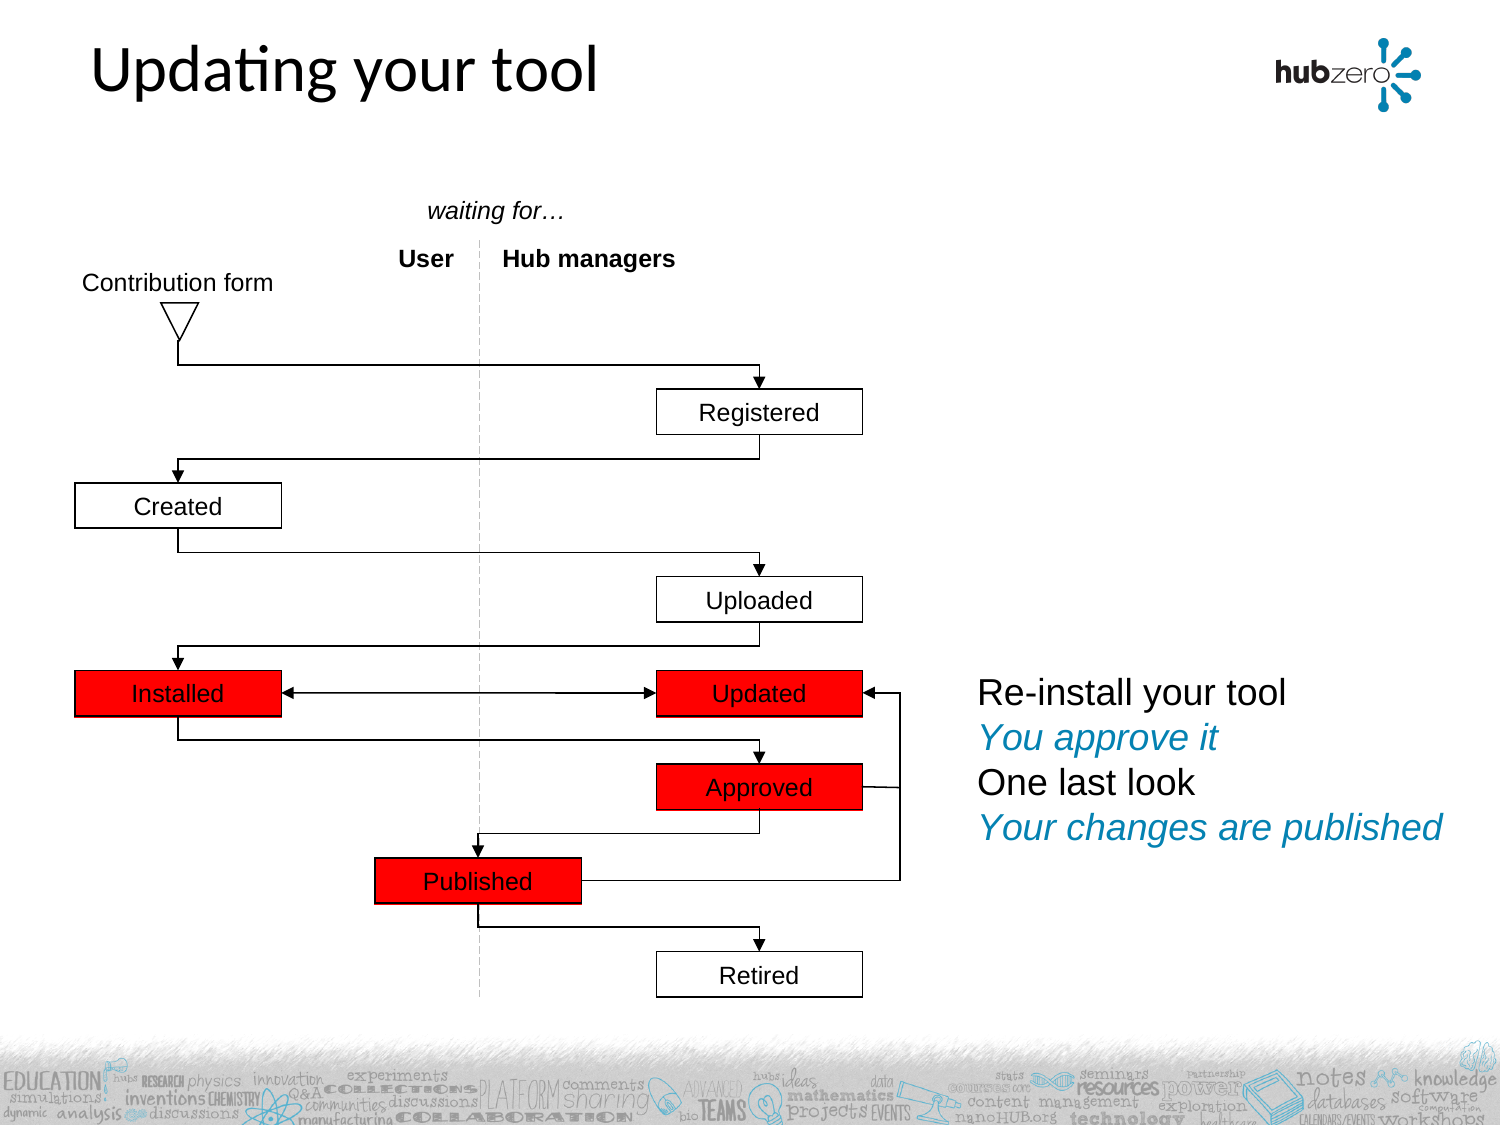

# Updating your tool
waiting for…
User
Hub managers
Contribution form
Registered
Created
Uploaded
Re-install your tool
You approve it
One last look
Your changes are published
Installed
Updated
Approved
Published
Retired